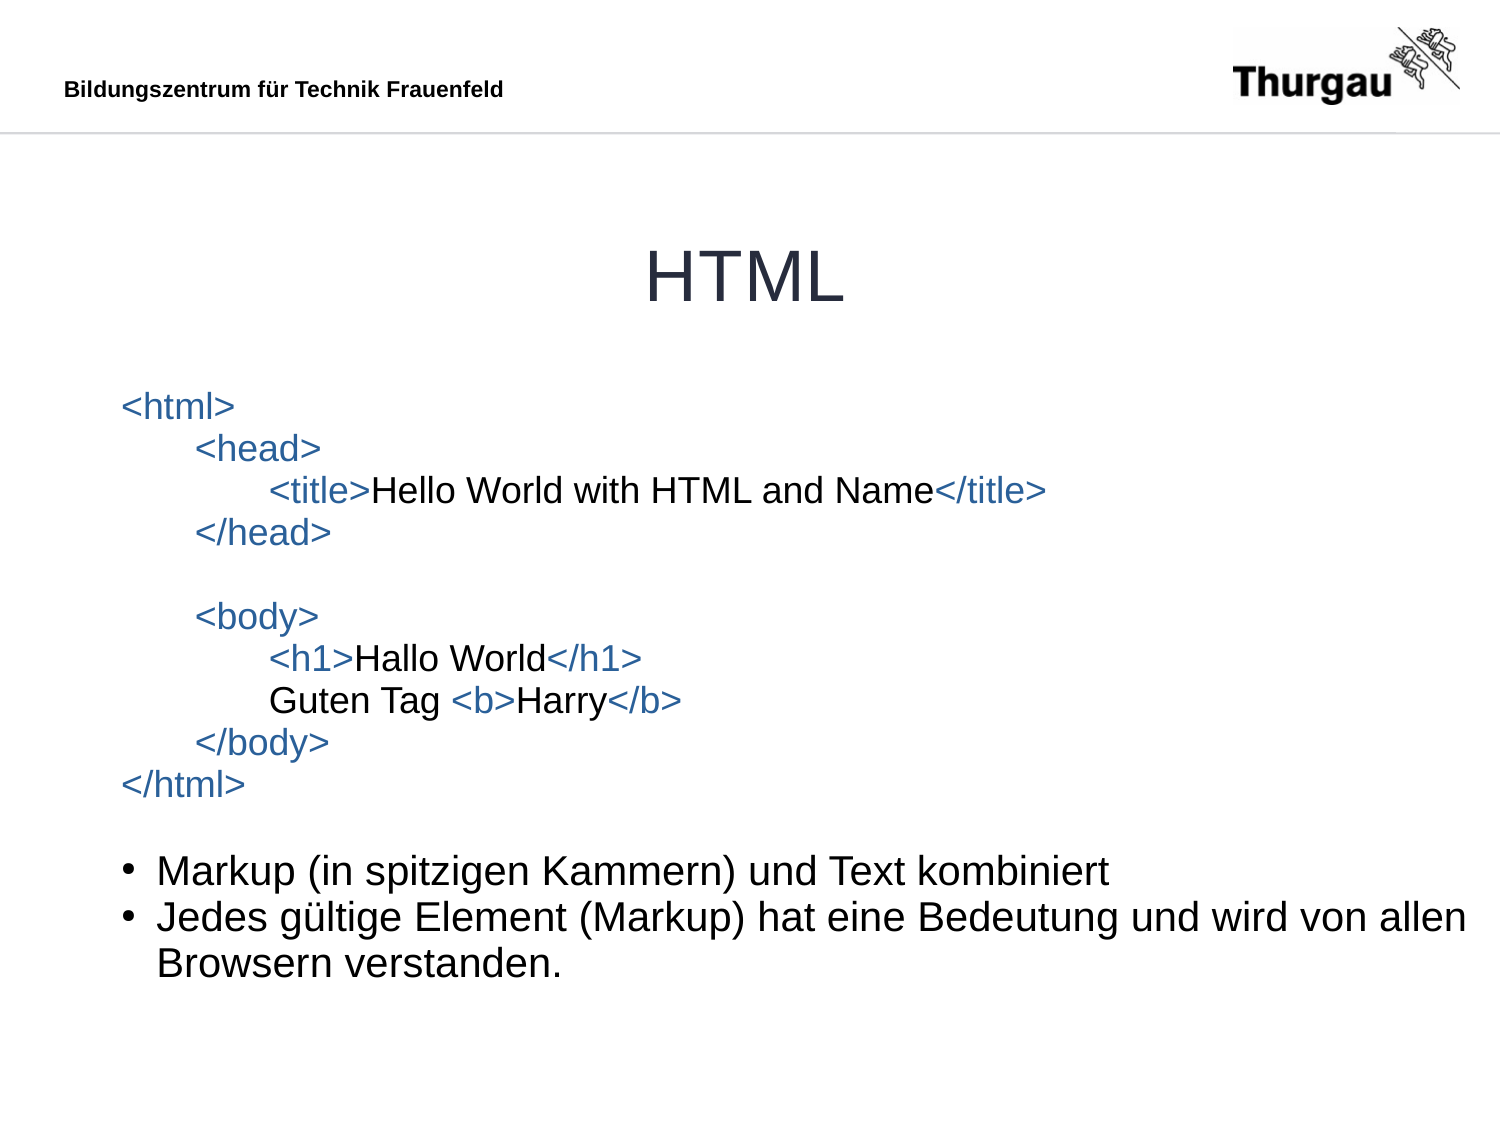

Bildungszentrum für Technik Frauenfeld
HTML
<html>
	<head>
		<title>Hello World with HTML and Name</title>
	</head>
	<body>
		<h1>Hallo World</h1>
		Guten Tag <b>Harry</b>
	</body>
</html>
Markup (in spitzigen Kammern) und Text kombiniert
Jedes gültige Element (Markup) hat eine Bedeutung und wird von allen
Browsern verstanden.